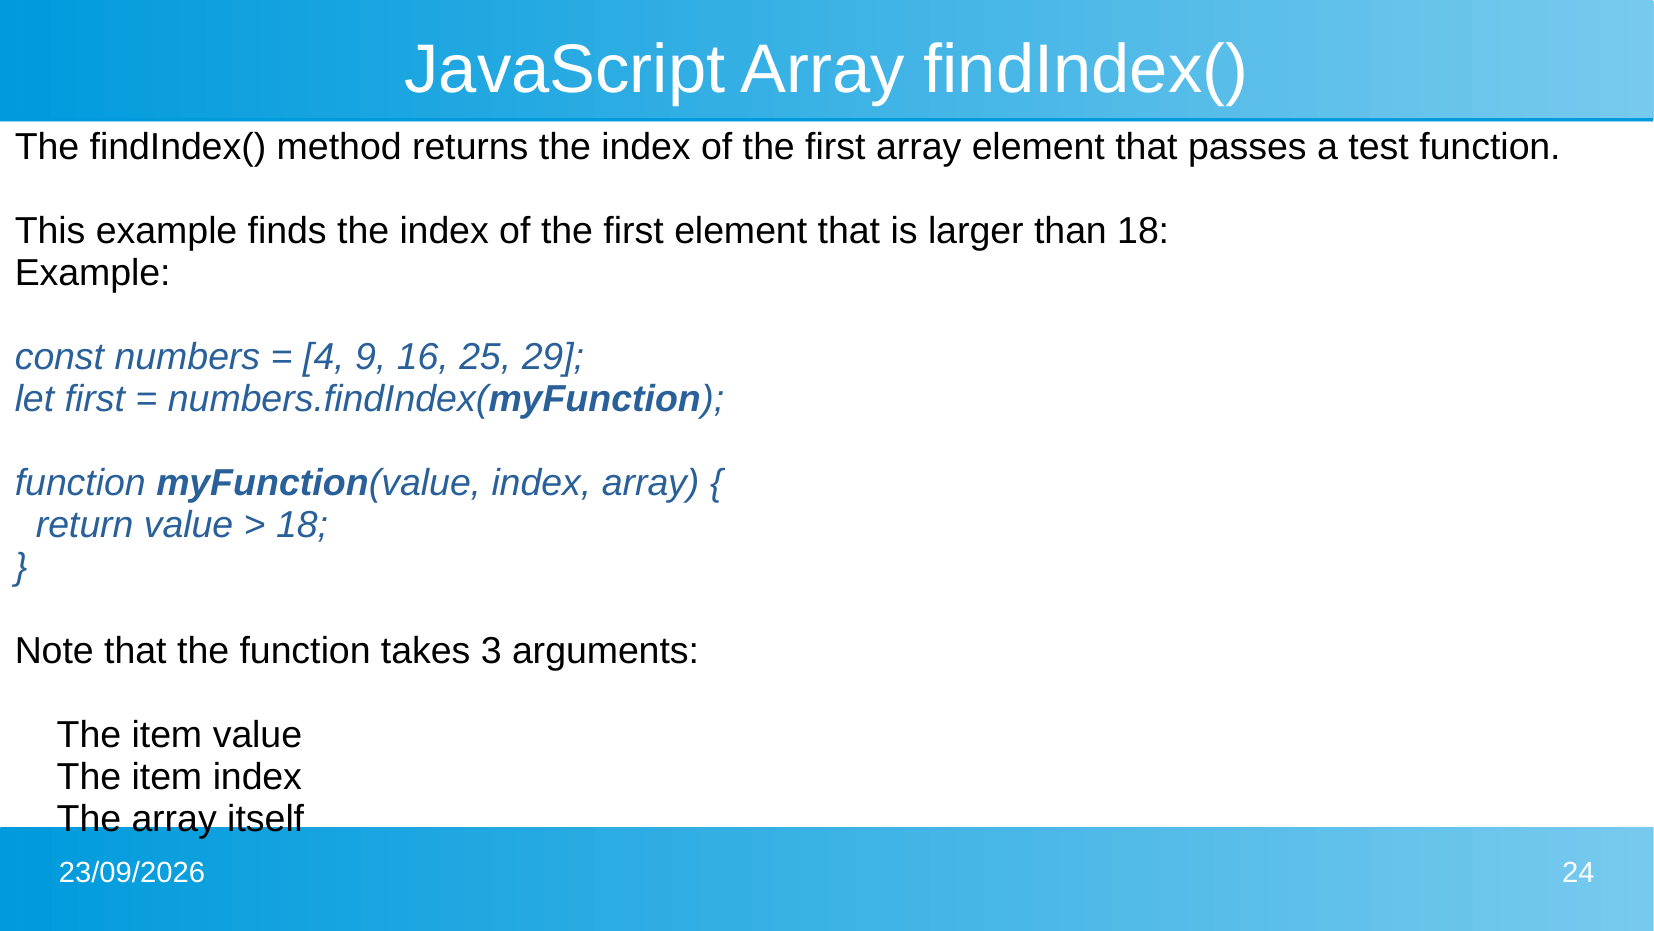

# JavaScript Array findIndex()
The findIndex() method returns the index of the first array element that passes a test function.
This example finds the index of the first element that is larger than 18:
Example:
const numbers = [4, 9, 16, 25, 29];
let first = numbers.findIndex(myFunction);
function myFunction(value, index, array) {
 return value > 18;
}
Note that the function takes 3 arguments:
 The item value
 The item index
 The array itself
24